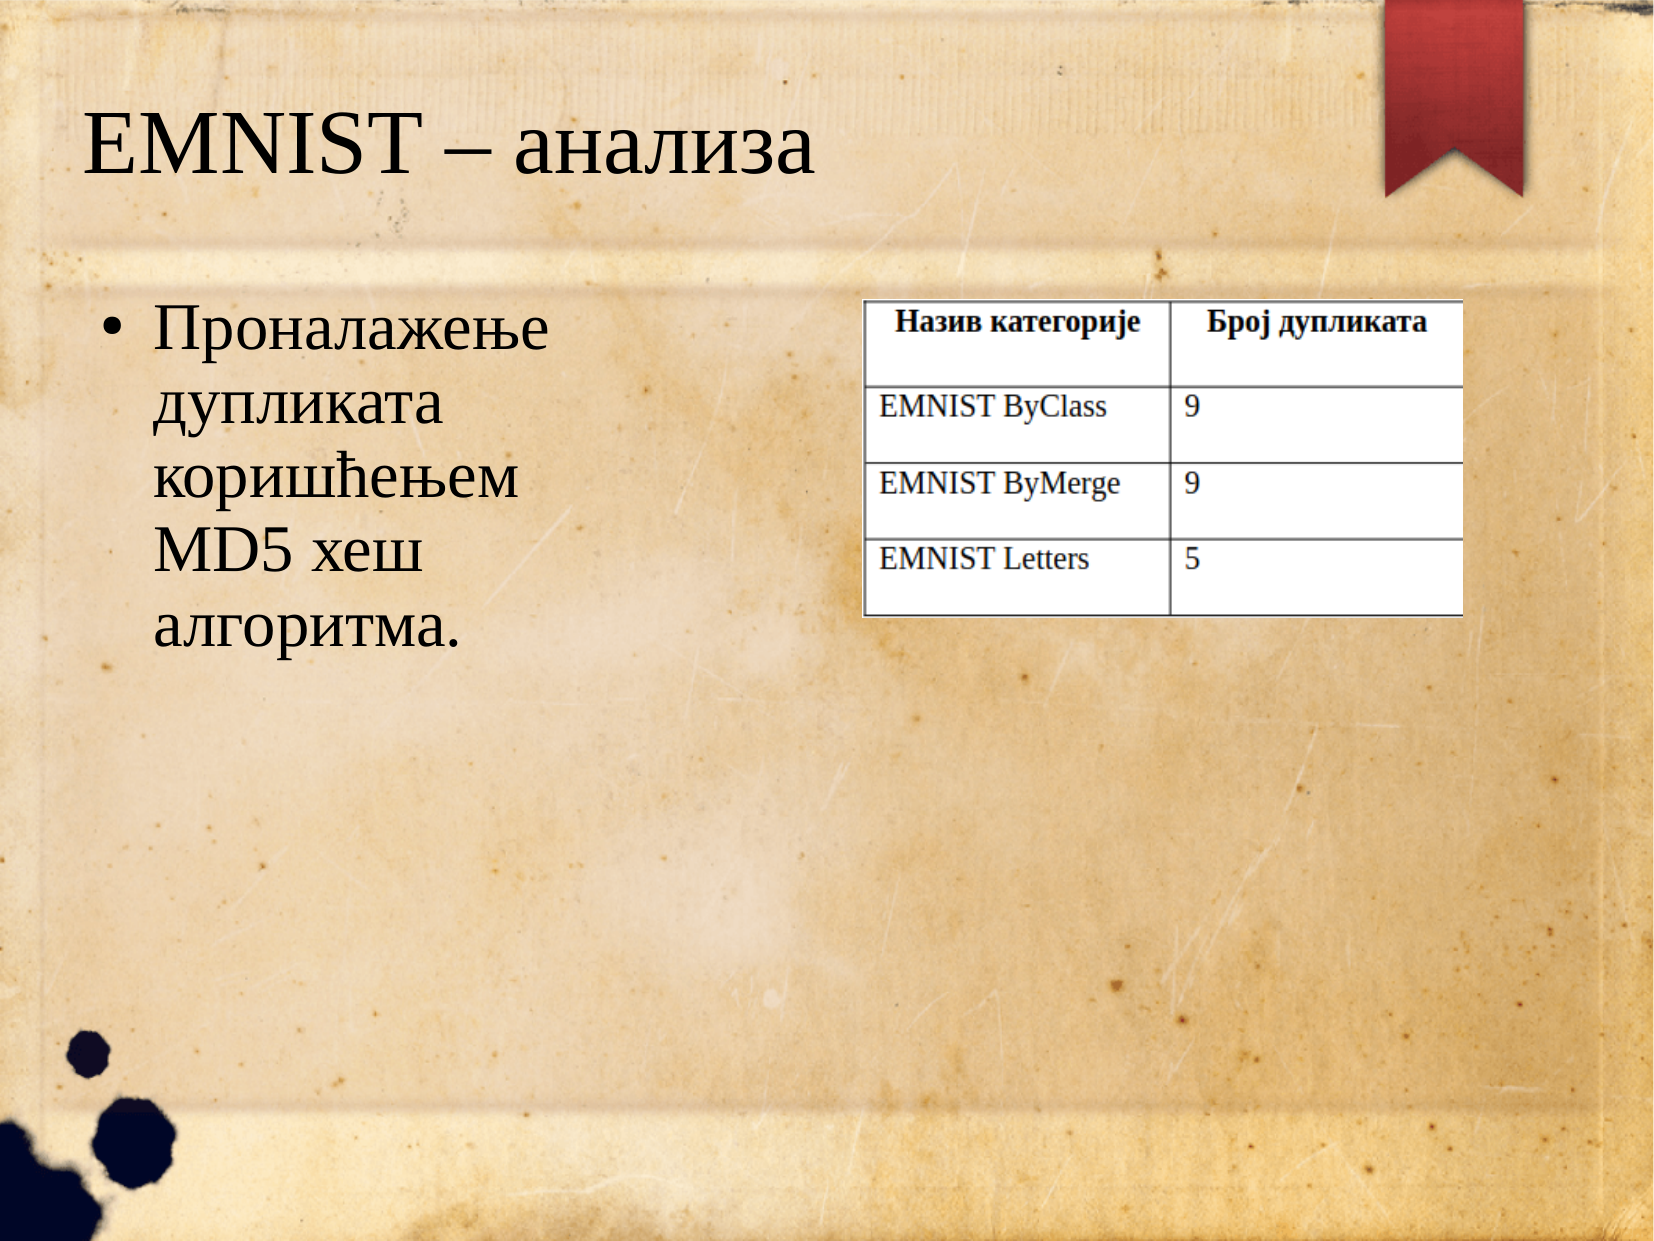

# EMNIST – анализа
Проналажење дупликата коришћењем MD5 хеш алгоритма.